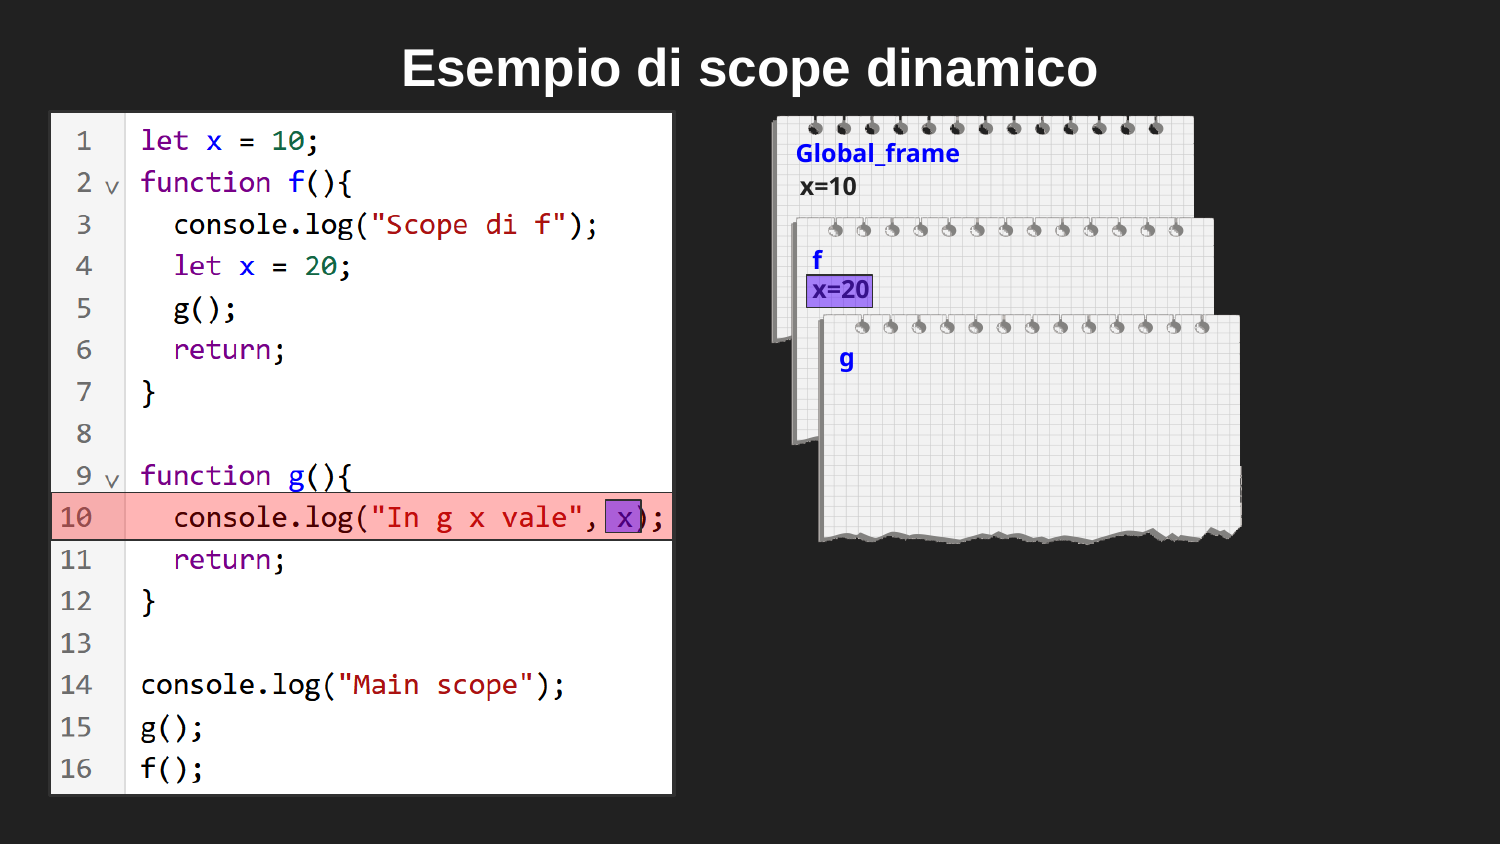

# Esempio di scope dinamico
Global_frame
x=10
f
x=20
g